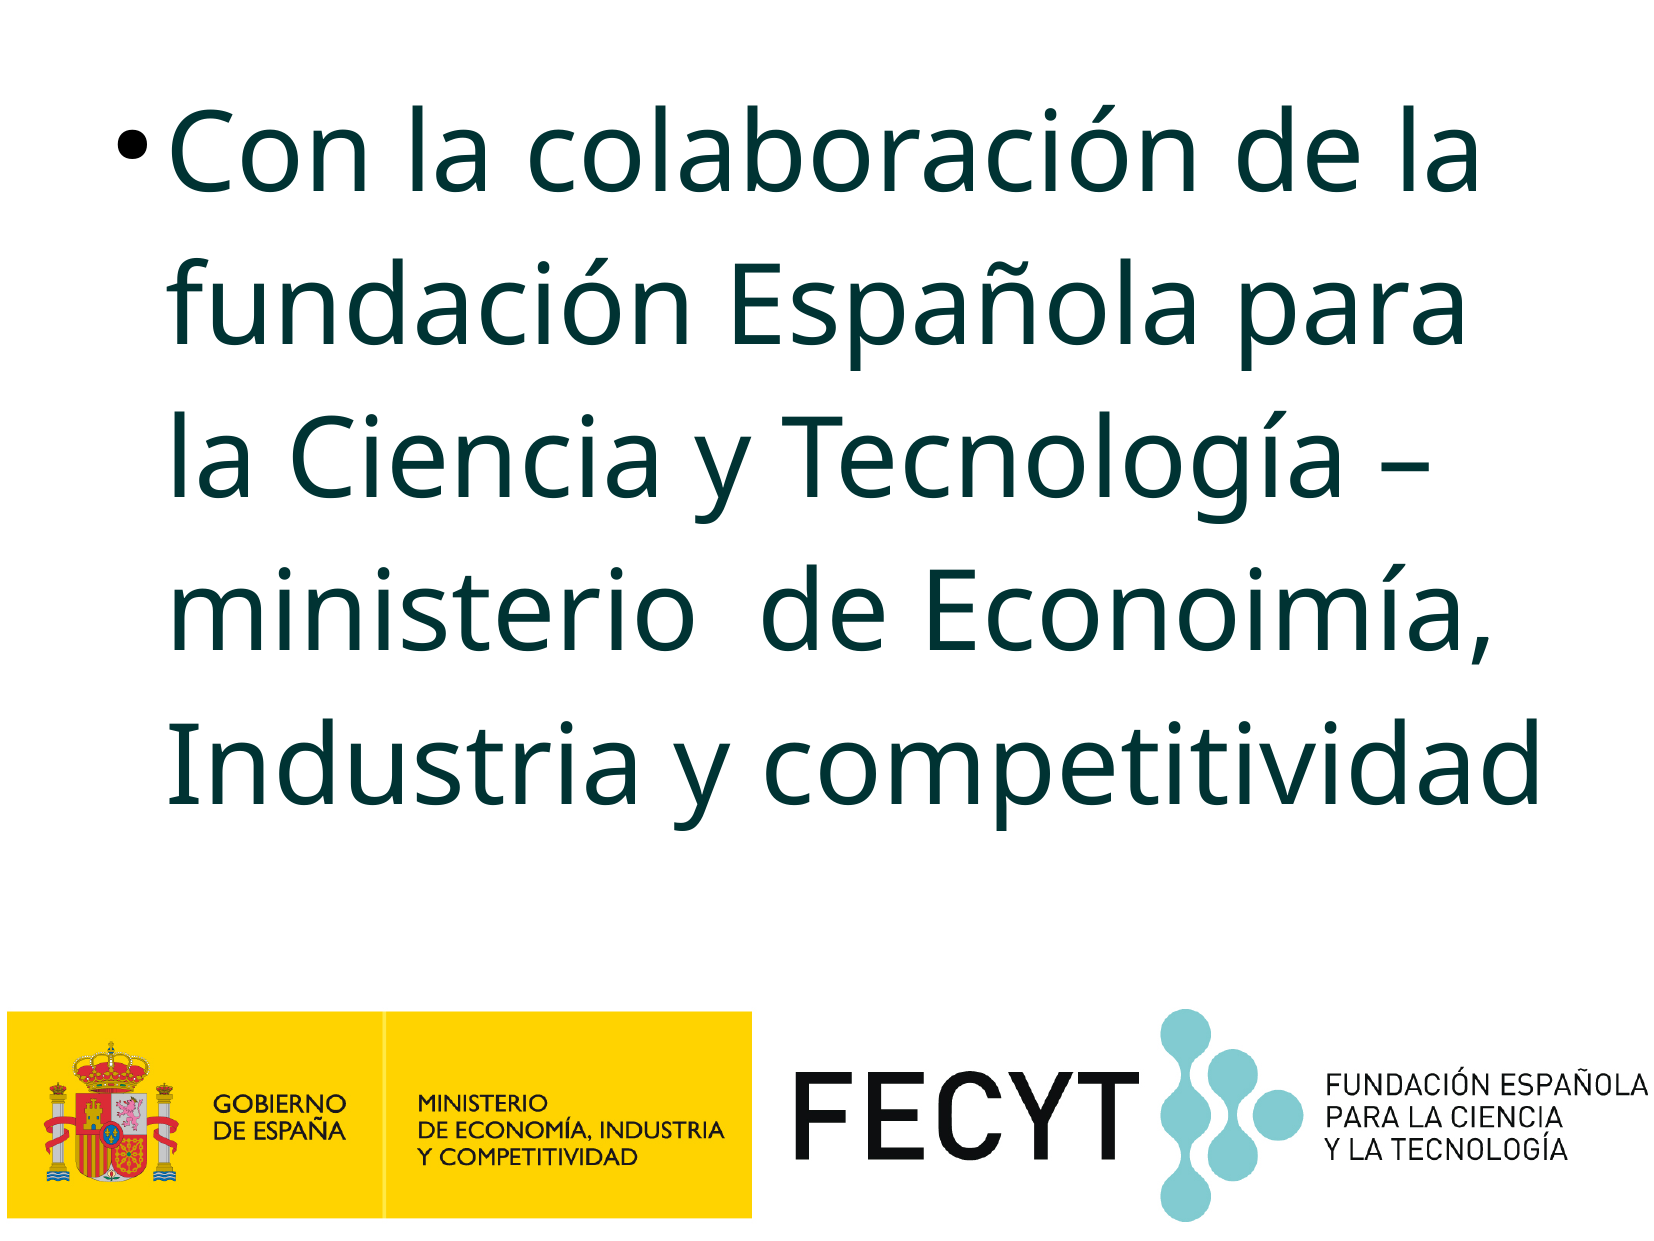

# Con la colaboración de la fundación Española para la Ciencia y Tecnología – ministerio de Econoimía, Industria y competitividad